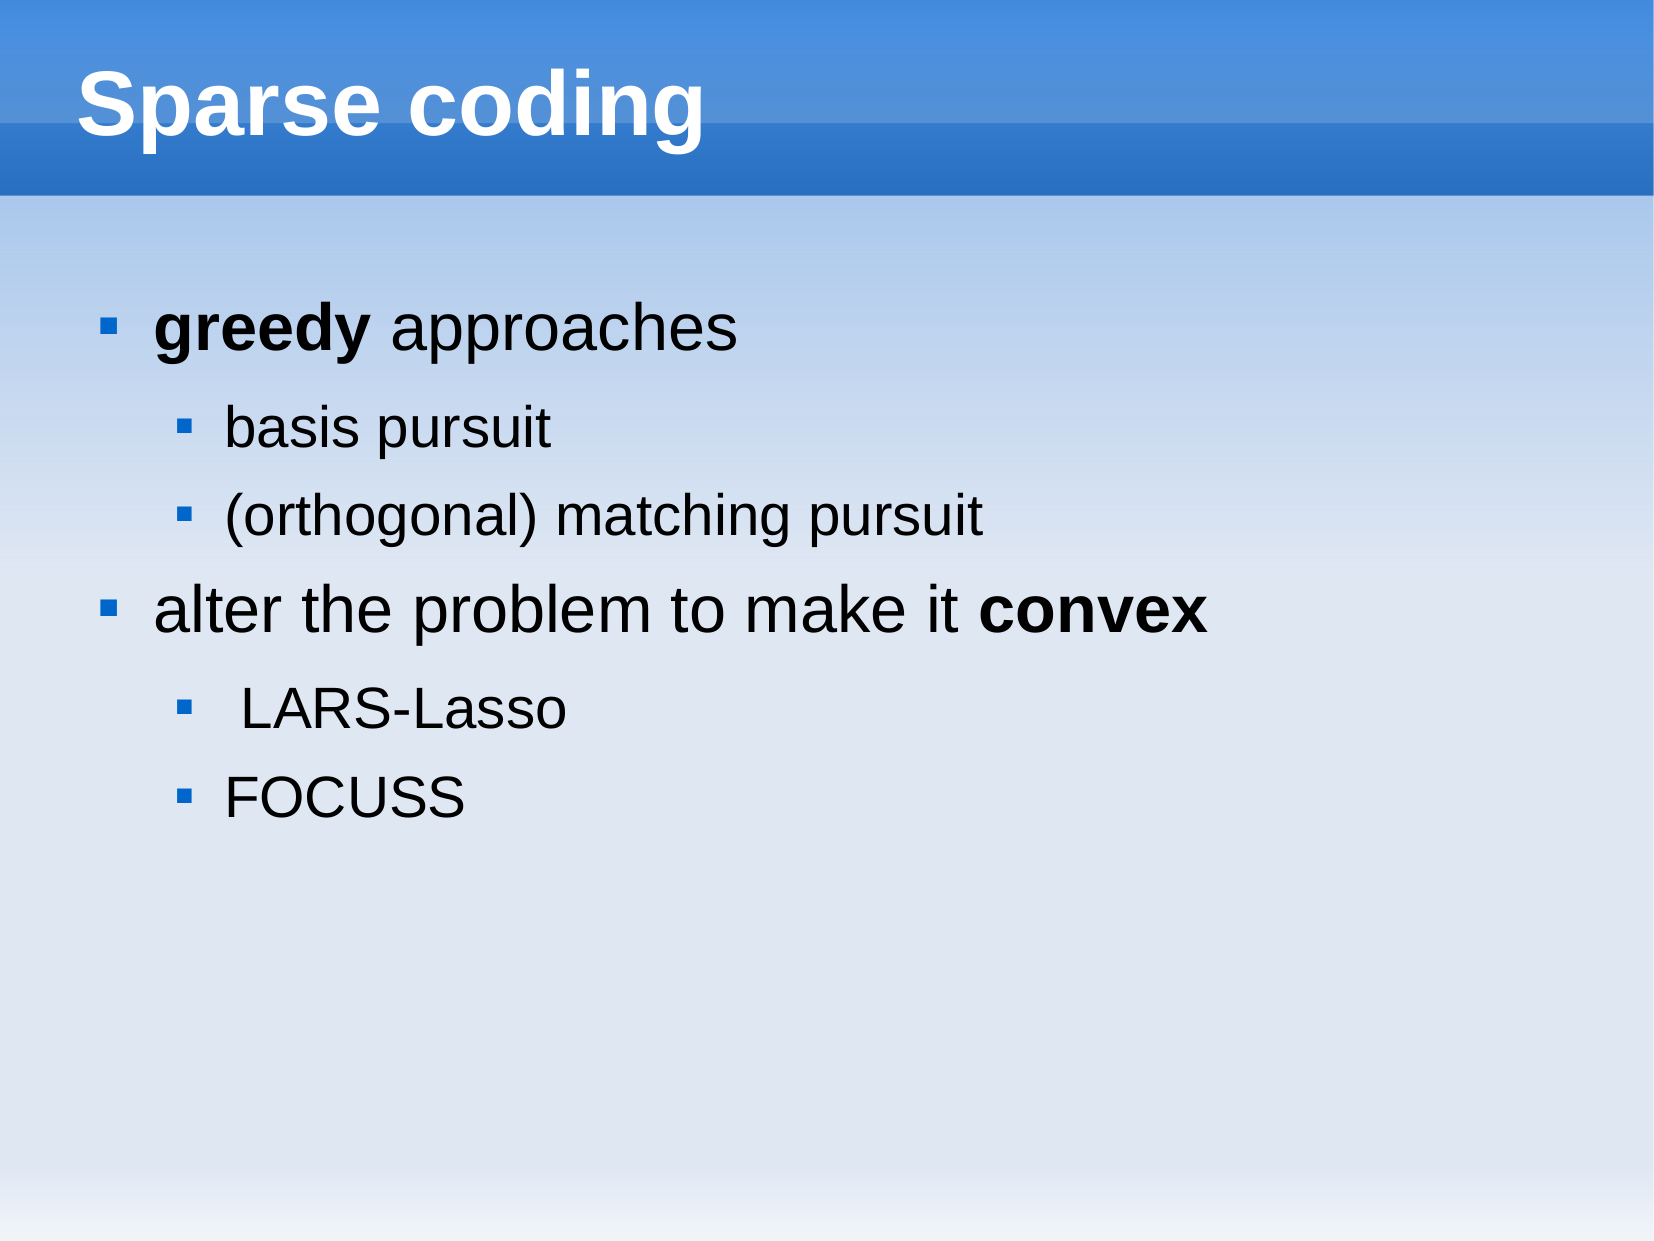

# Sparse coding
greedy approaches
basis pursuit
(orthogonal) matching pursuit
alter the problem to make it convex
 LARS-Lasso
FOCUSS